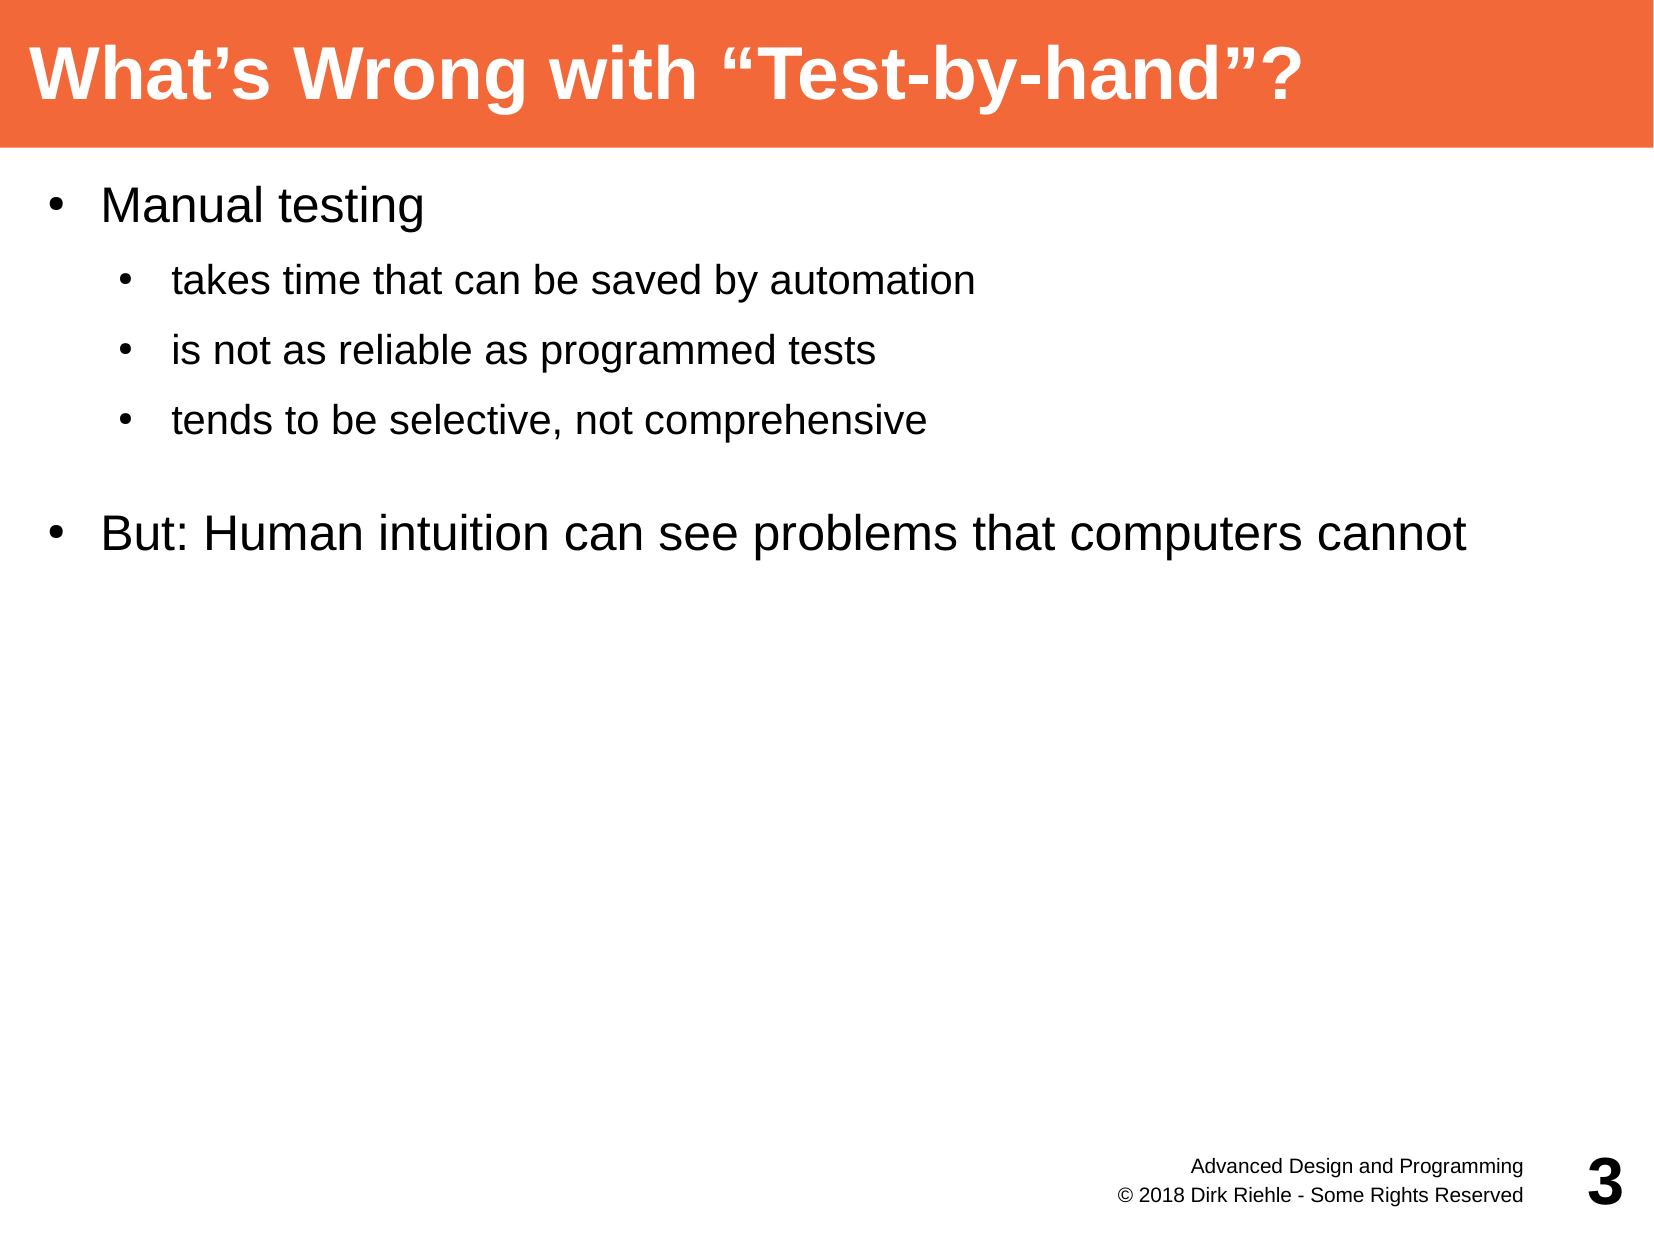

# What’s Wrong with “Test-by-hand”?
Manual testing
takes time that can be saved by automation
is not as reliable as programmed tests
tends to be selective, not comprehensive
But: Human intuition can see problems that computers cannot
Advanced Design and Programming
3
© 2018 Dirk Riehle - Some Rights Reserved